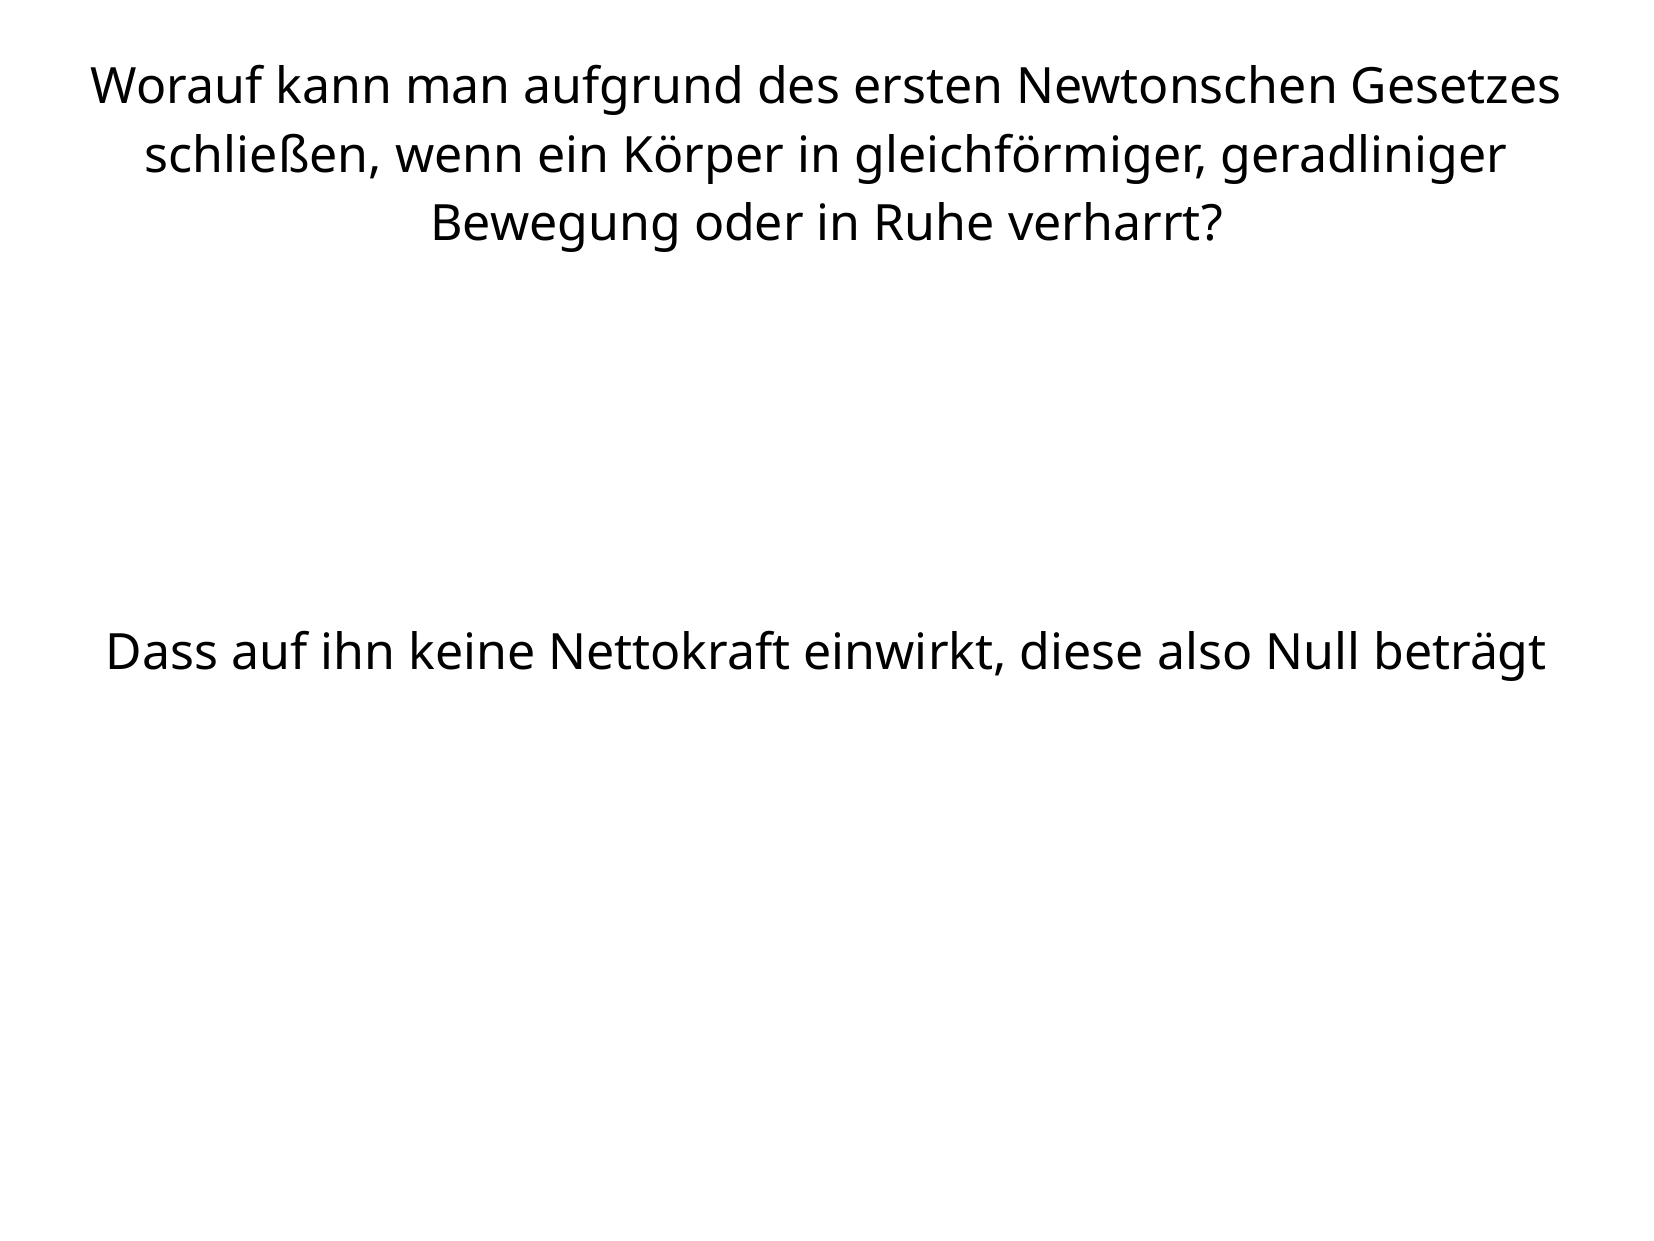

# Worauf kann man aufgrund des ersten Newtonschen Gesetzes schließen, wenn ein Körper in gleichförmiger, geradliniger Bewegung oder in Ruhe verharrt?
Dass auf ihn keine Nettokraft einwirkt, diese also Null beträgt